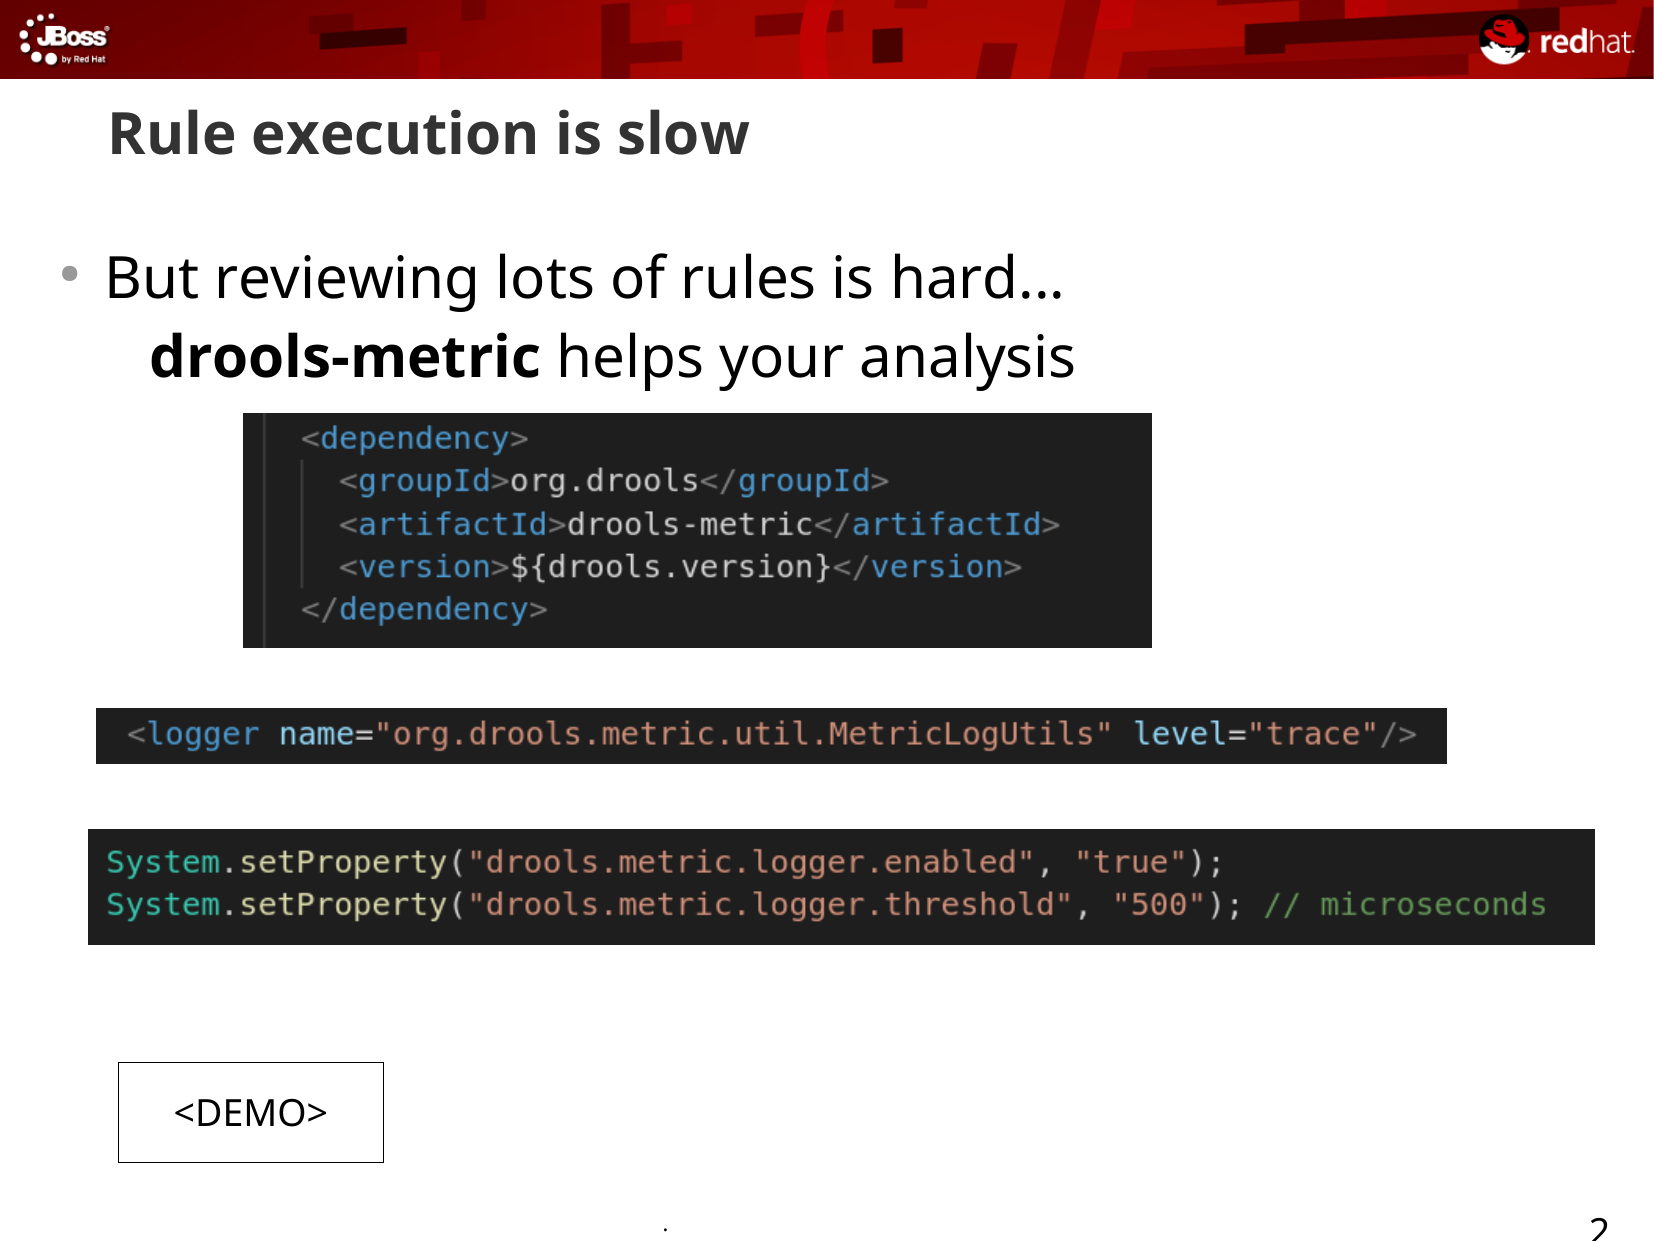

# Rule execution is slow
But reviewing lots of rules is hard...
drools-metric helps your analysis
<DEMO>